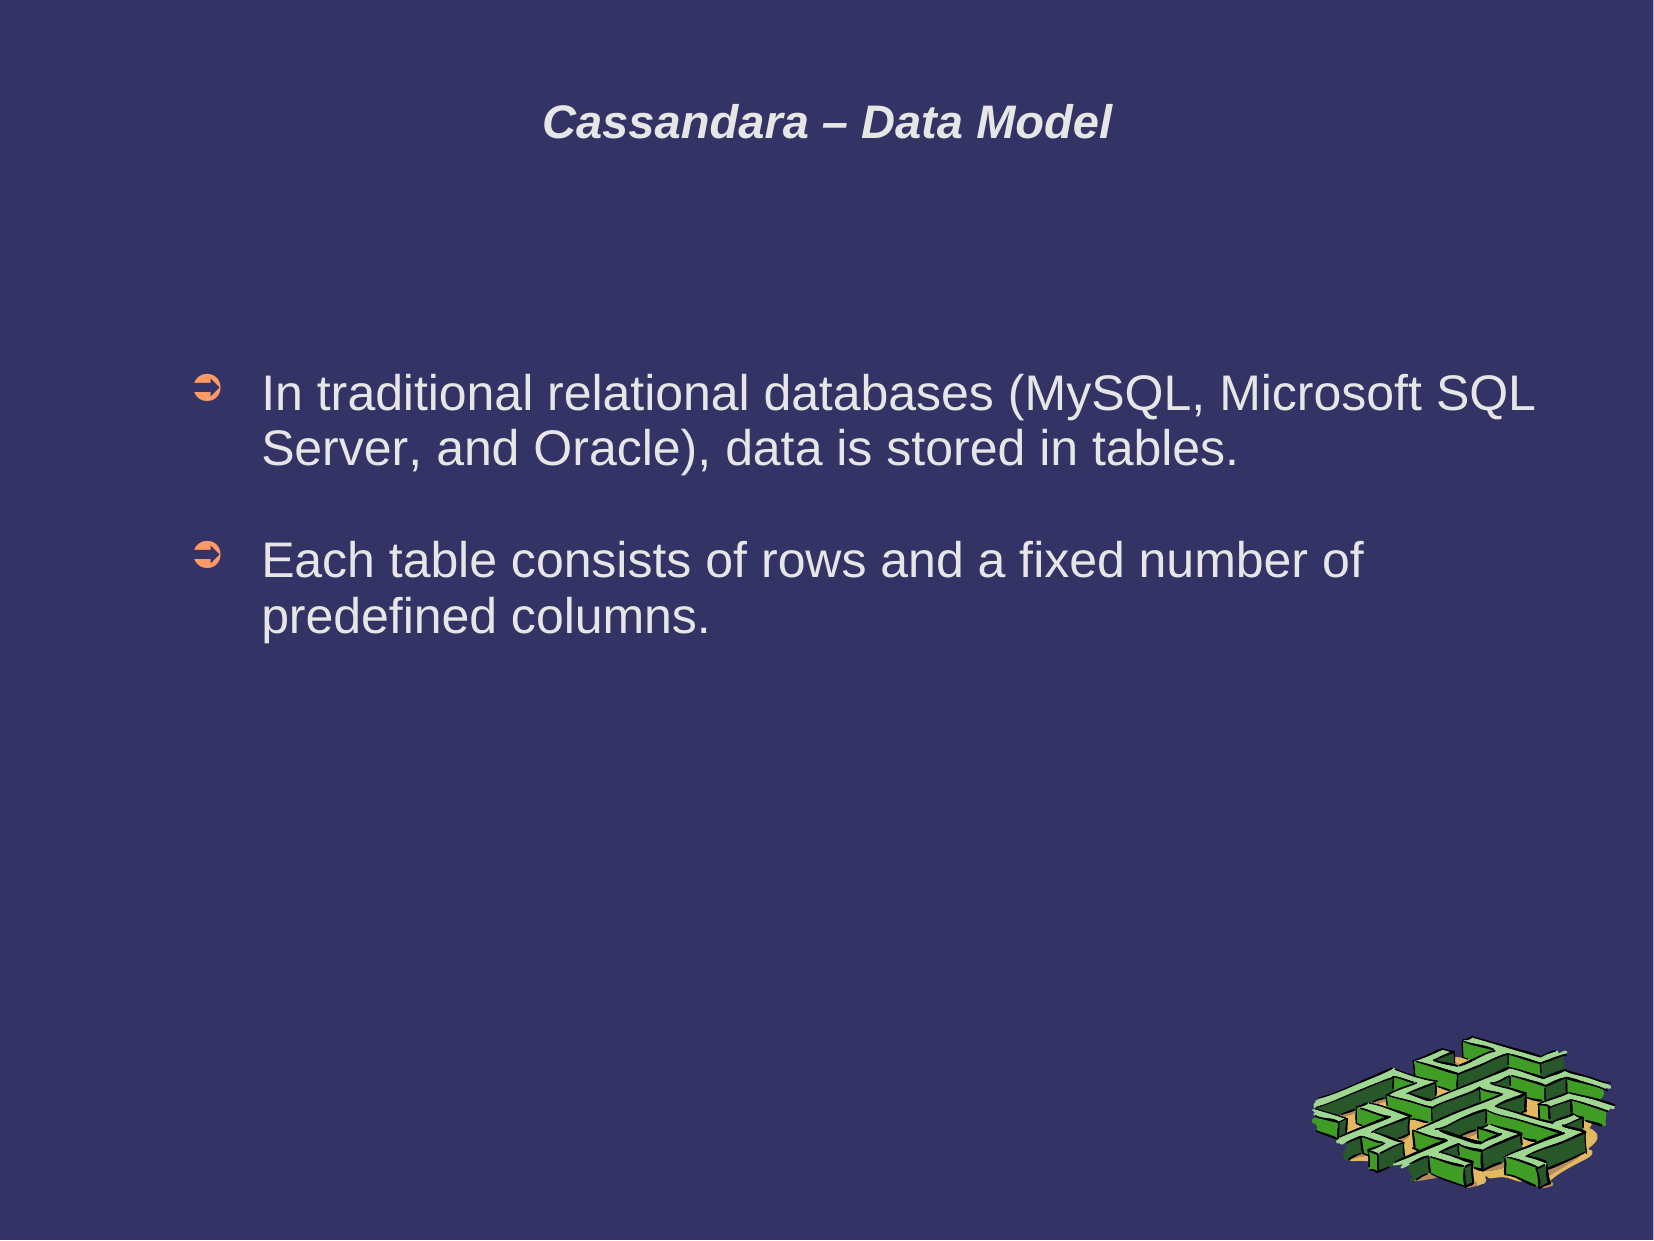

# Cassandara – Data Model
In traditional relational databases (MySQL, Microsoft SQL Server, and Oracle), data is stored in tables.
Each table consists of rows and a fixed number of predefined columns.